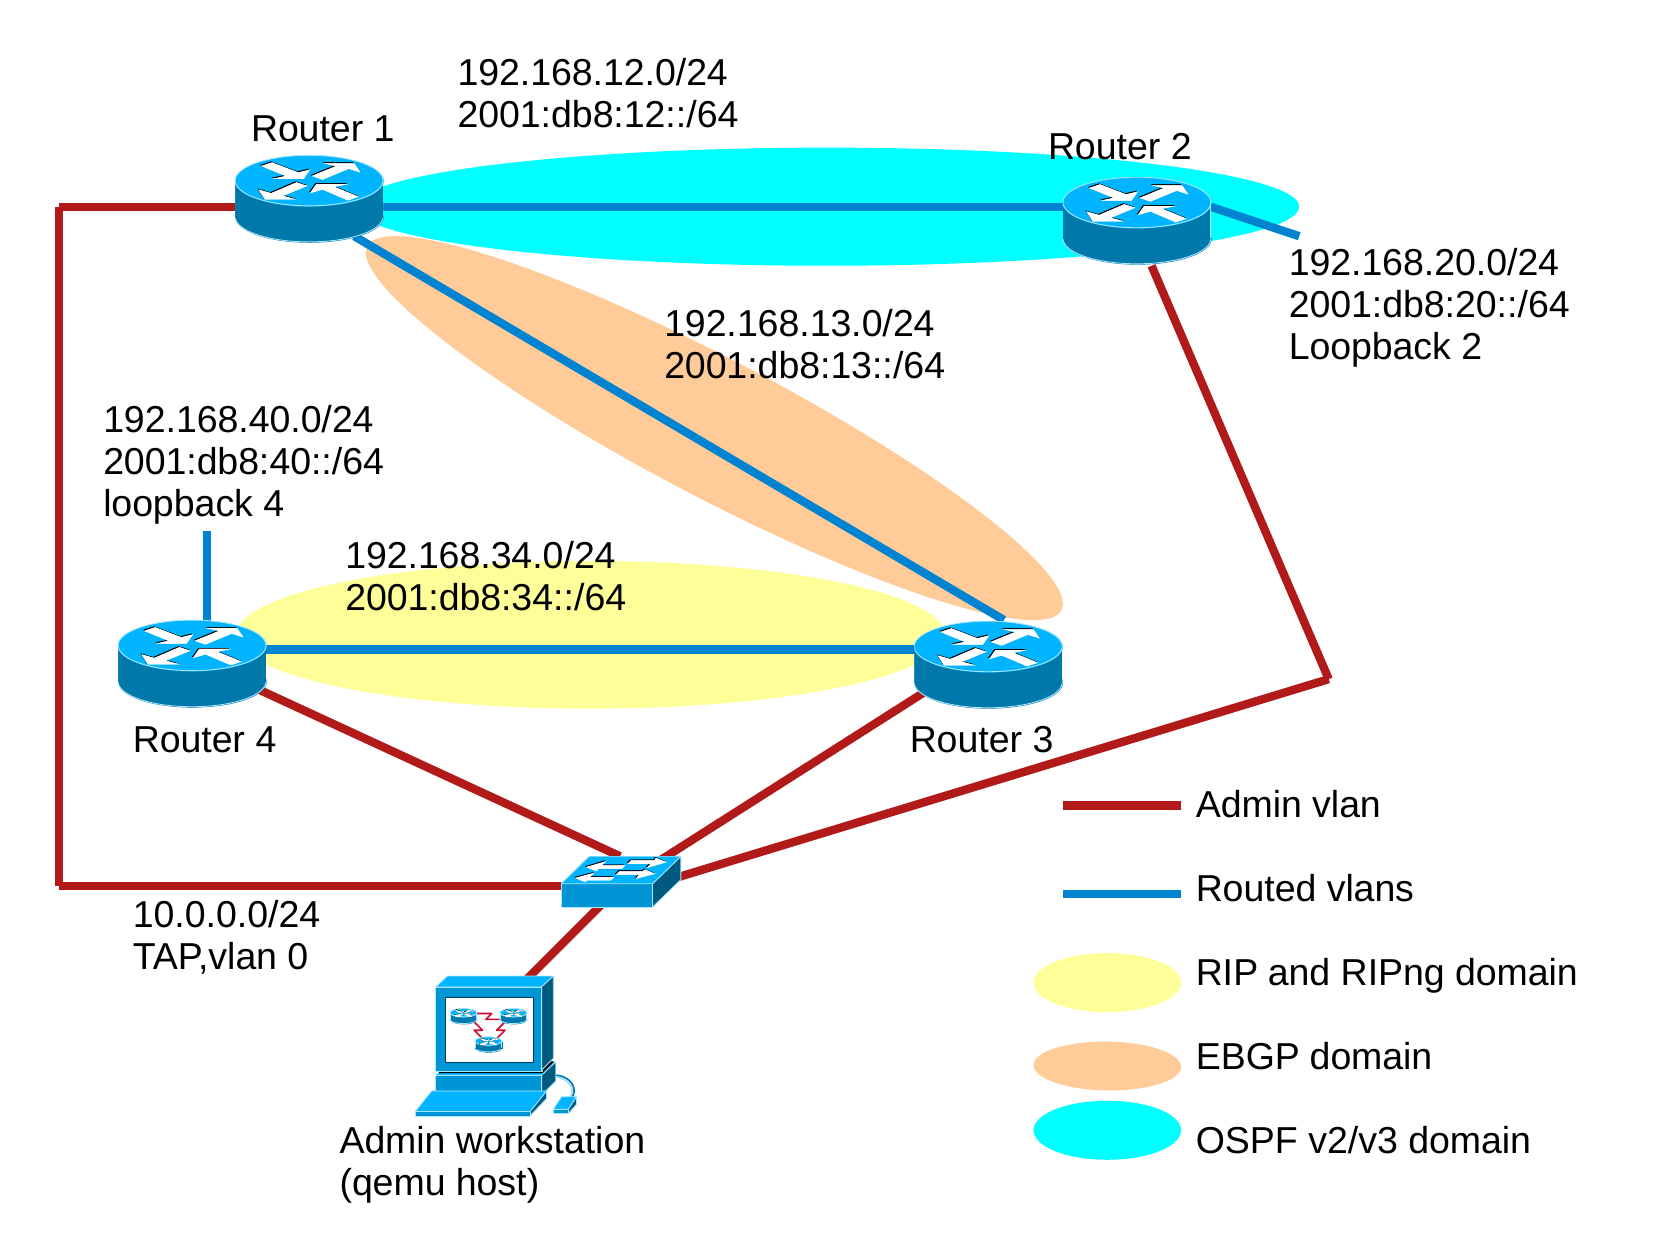

192.168.12.0/24
2001:db8:12::/64
Router 1
Router 2
192.168.20.0/24
2001:db8:20::/64
Loopback 2
192.168.13.0/24
2001:db8:13::/64
192.168.40.0/24
2001:db8:40::/64
loopback 4
192.168.34.0/24
2001:db8:34::/64
Router 4
Router 3
Admin vlan
Routed vlans
RIP and RIPng domain
EBGP domain
OSPF v2/v3 domain
10.0.0.0/24
TAP,vlan 0
Admin workstation (qemu host)